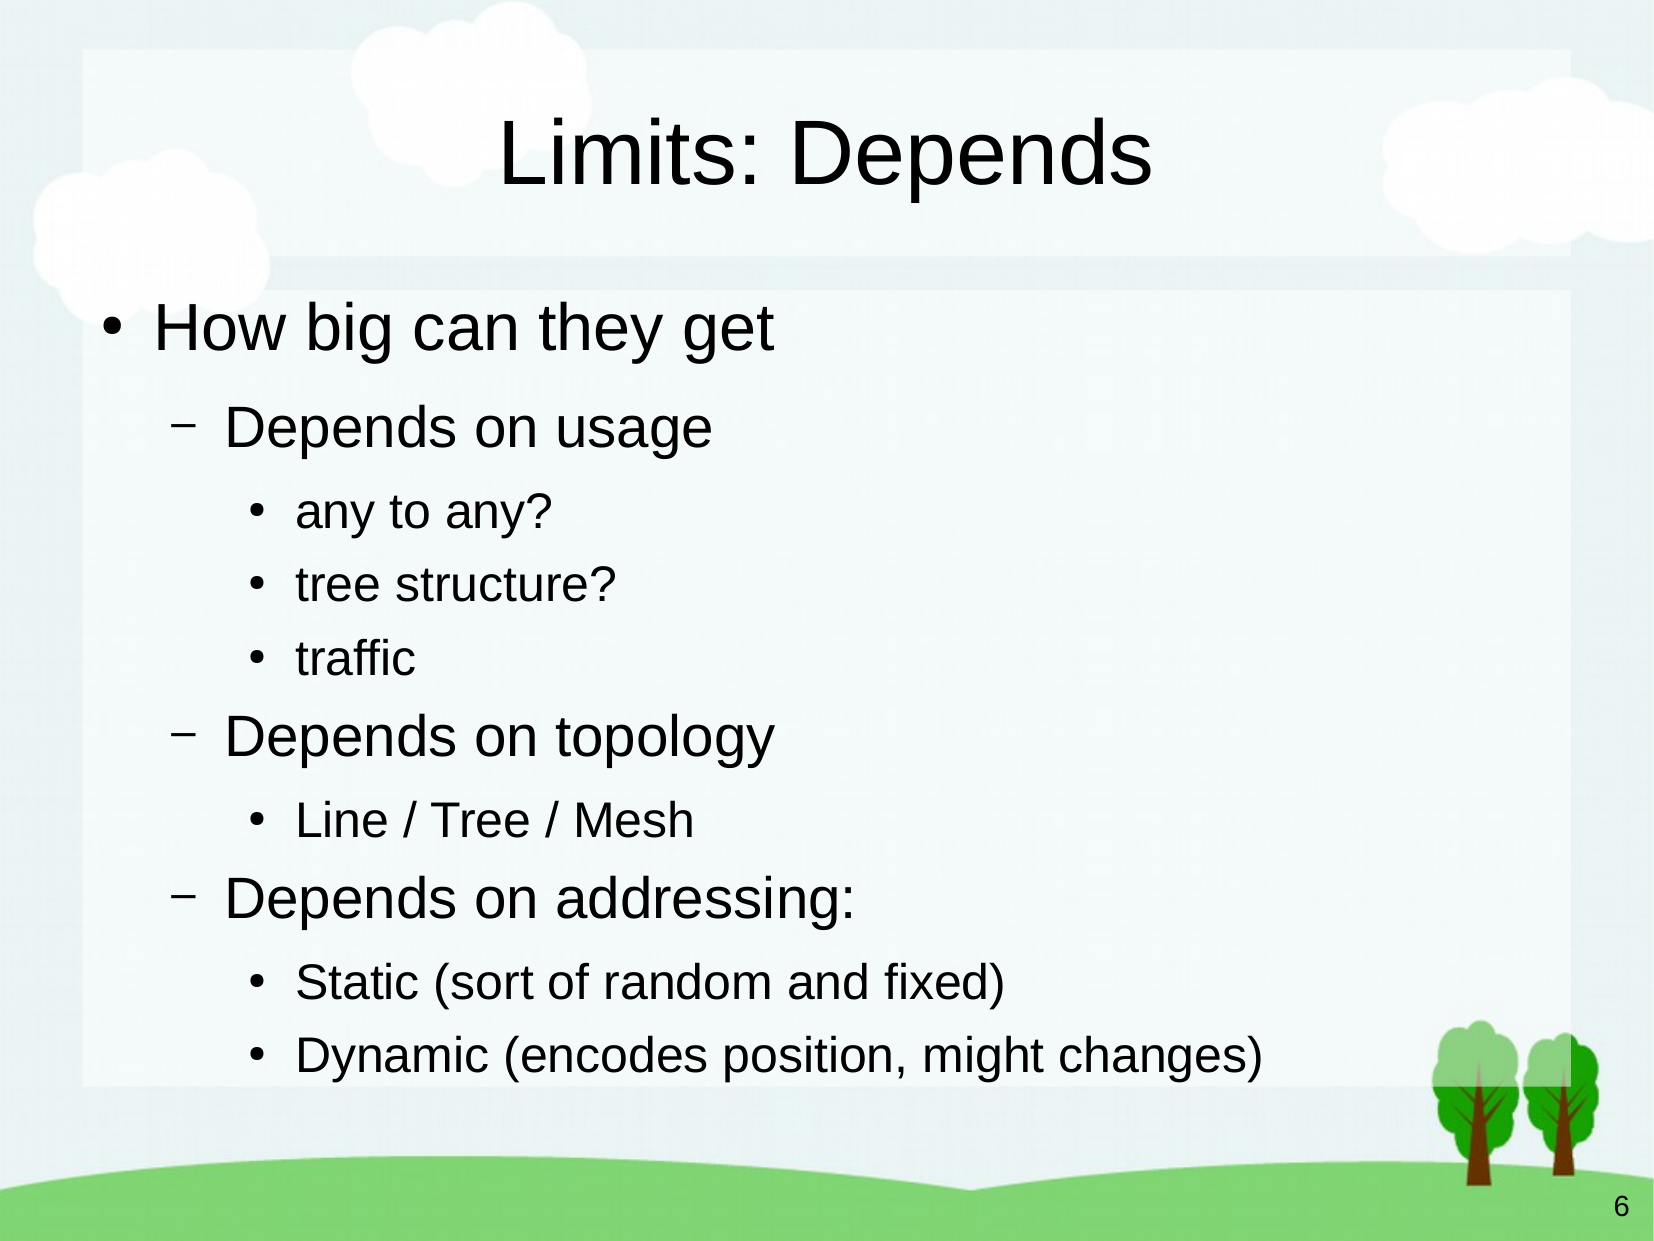

# Limits: Depends
How big can they get
Depends on usage
any to any?
tree structure?
traffic
Depends on topology
Line / Tree / Mesh
Depends on addressing:
Static (sort of random and fixed)
Dynamic (encodes position, might changes)
6